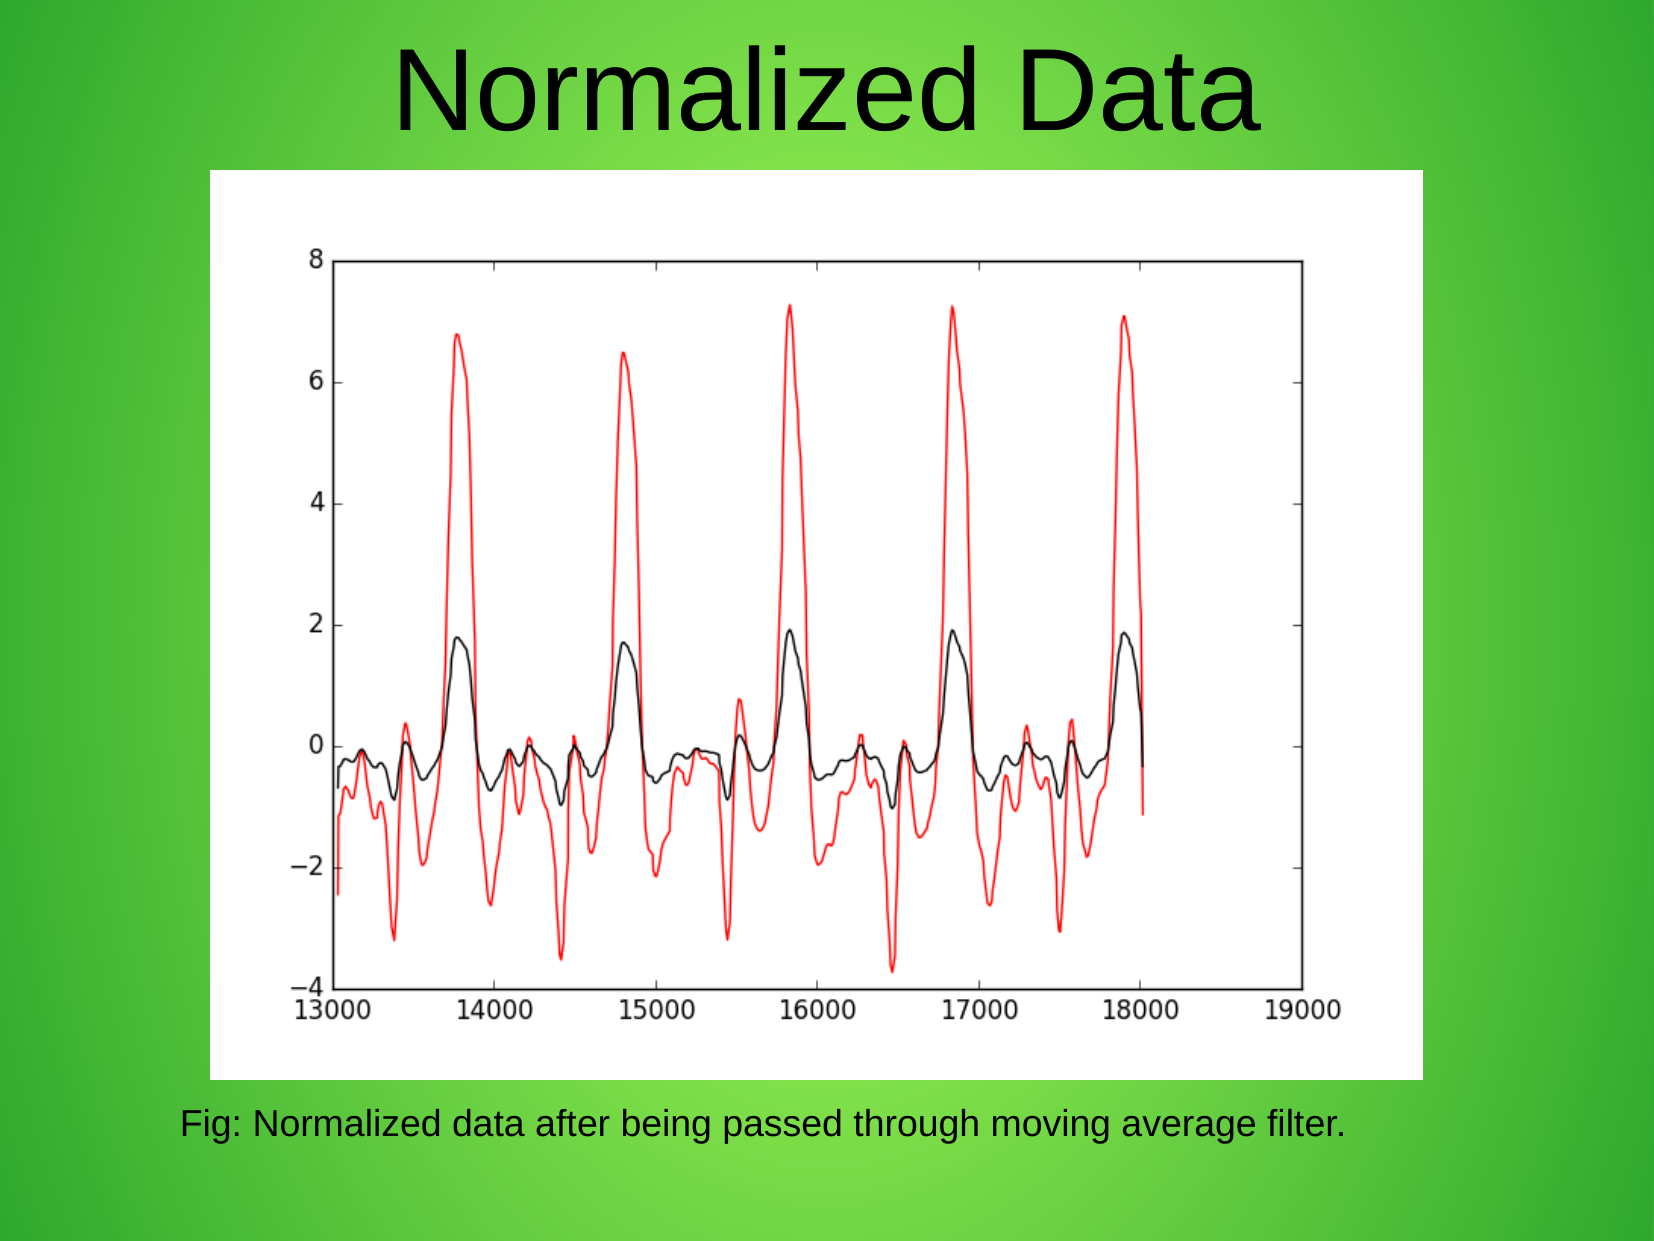

# Normalized Data
Fig: Normalized data after being passed through moving average filter.